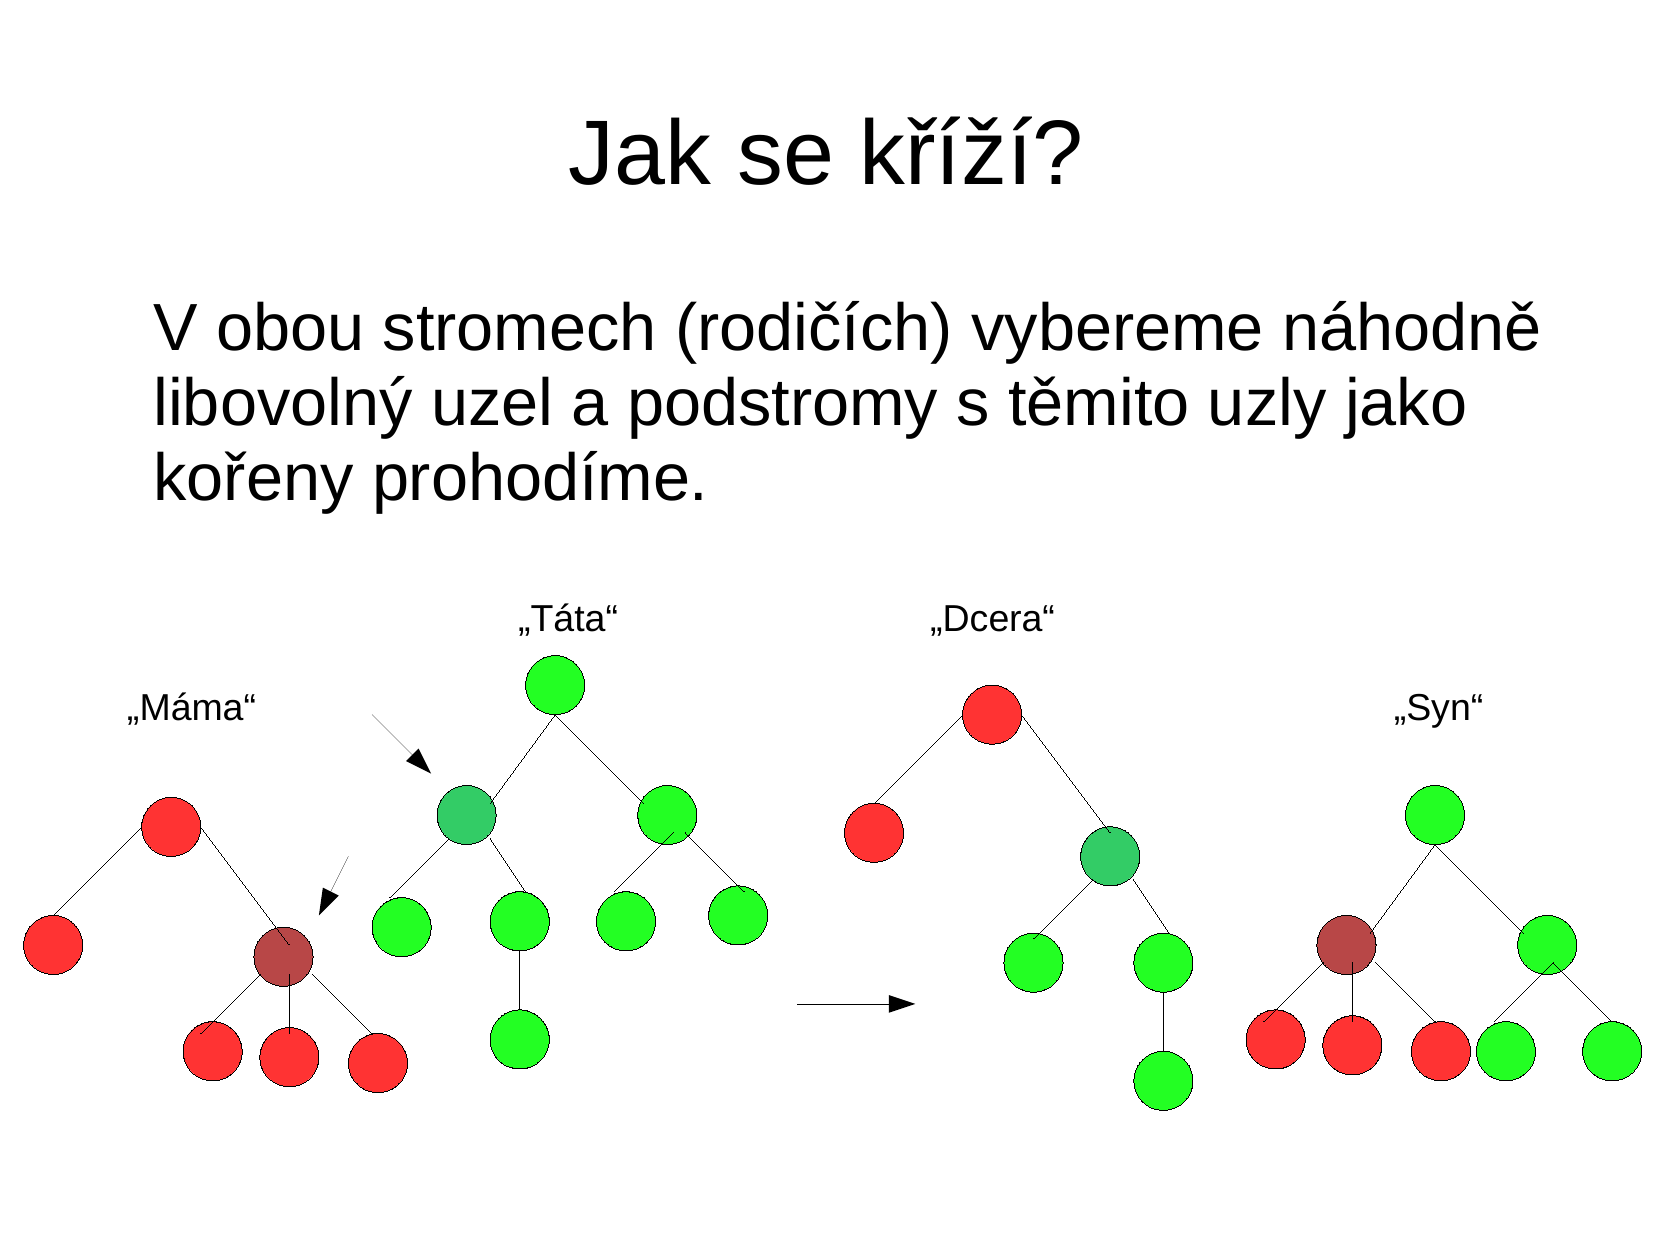

# Jak se kříží?
V obou stromech (rodičích) vybereme náhodně libovolný uzel a podstromy s těmito uzly jako kořeny prohodíme.
„Táta“
„Dcera“
„Máma“
„Syn“